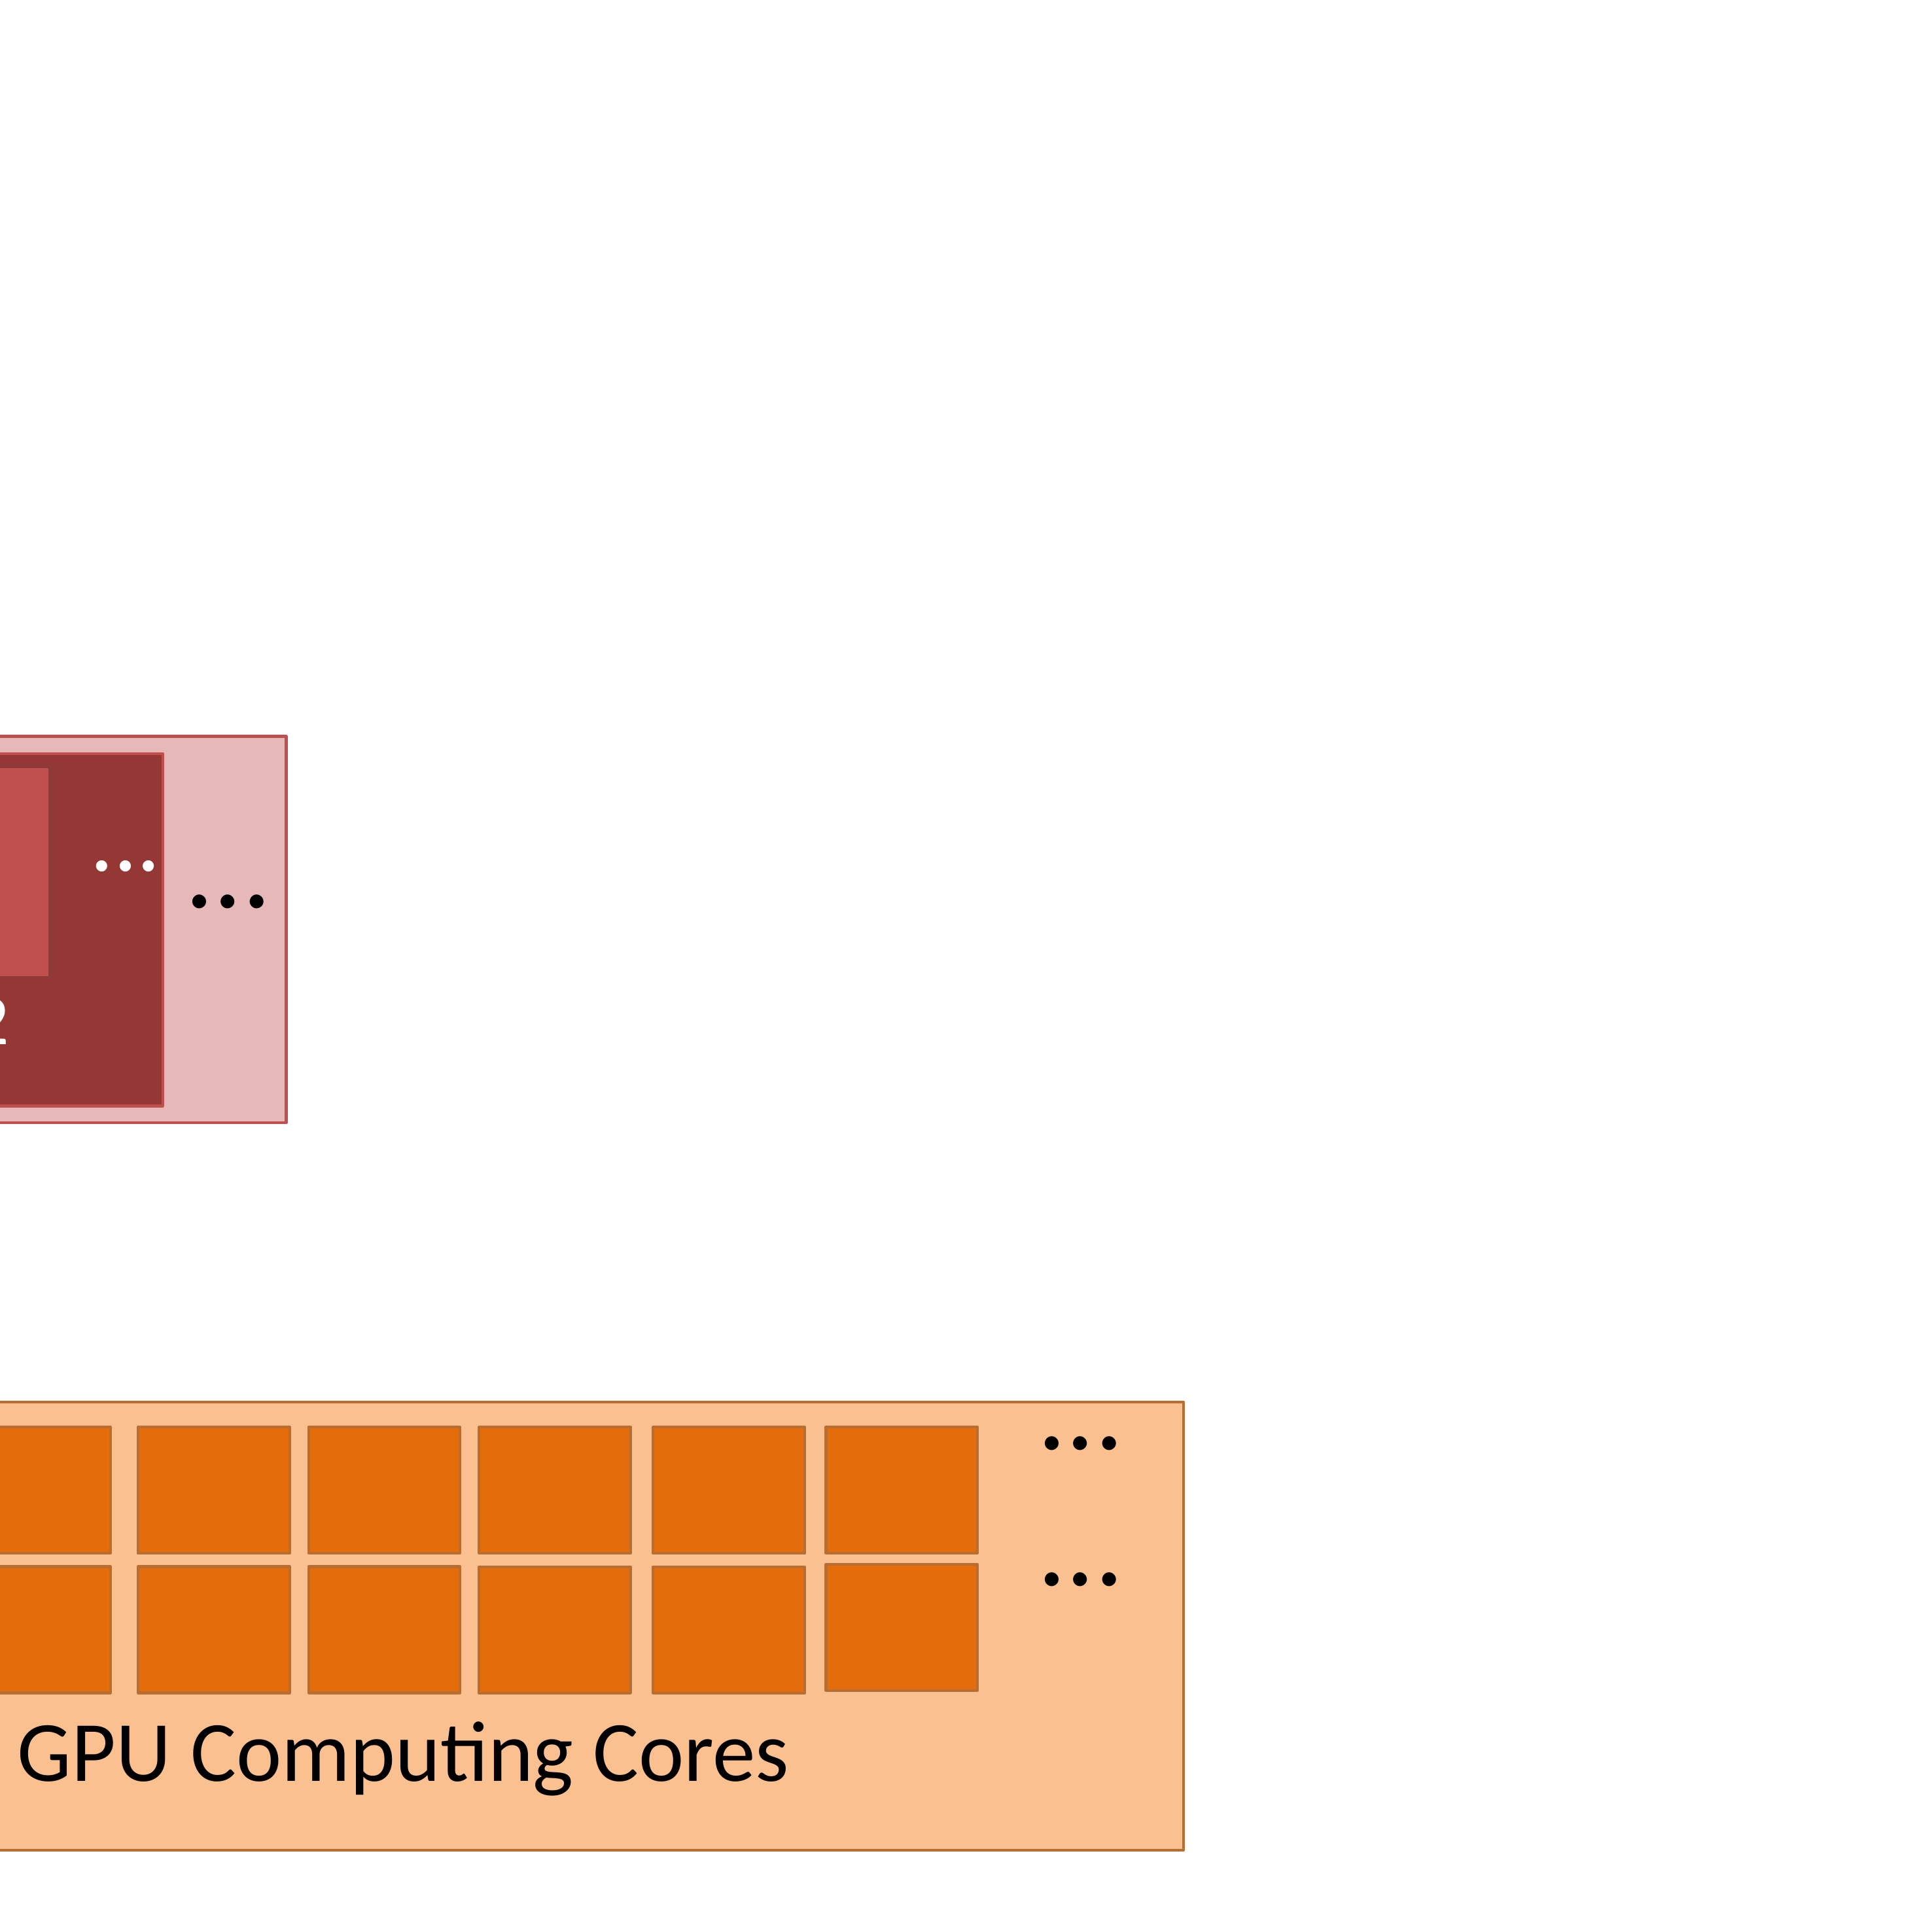

#
GPU
Channel
GPU
Channel
…
Assigned to VM1
GPU
Channel
GPU
Channel
…
Assigned to VM2
…
…
…
GPU Computing Cores
Virtual GPU
…